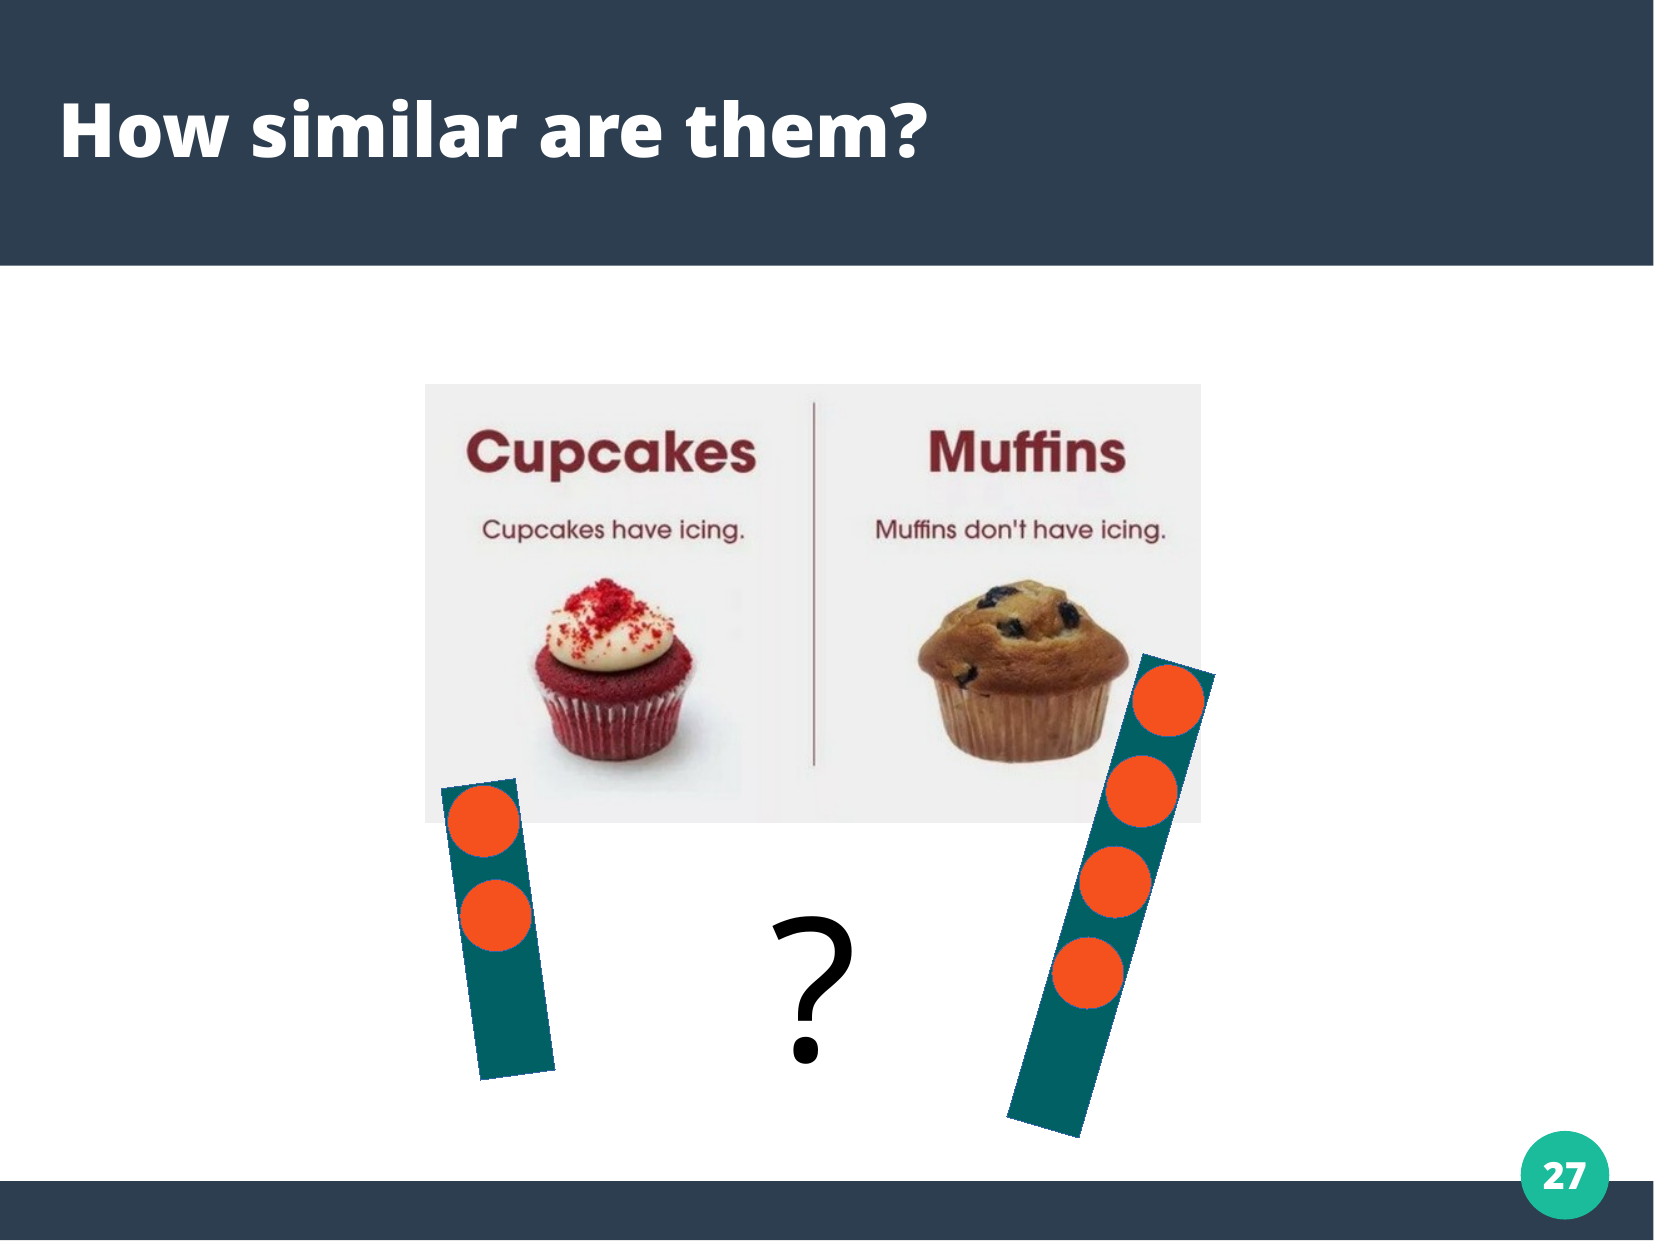

# How similar are them?
?
27